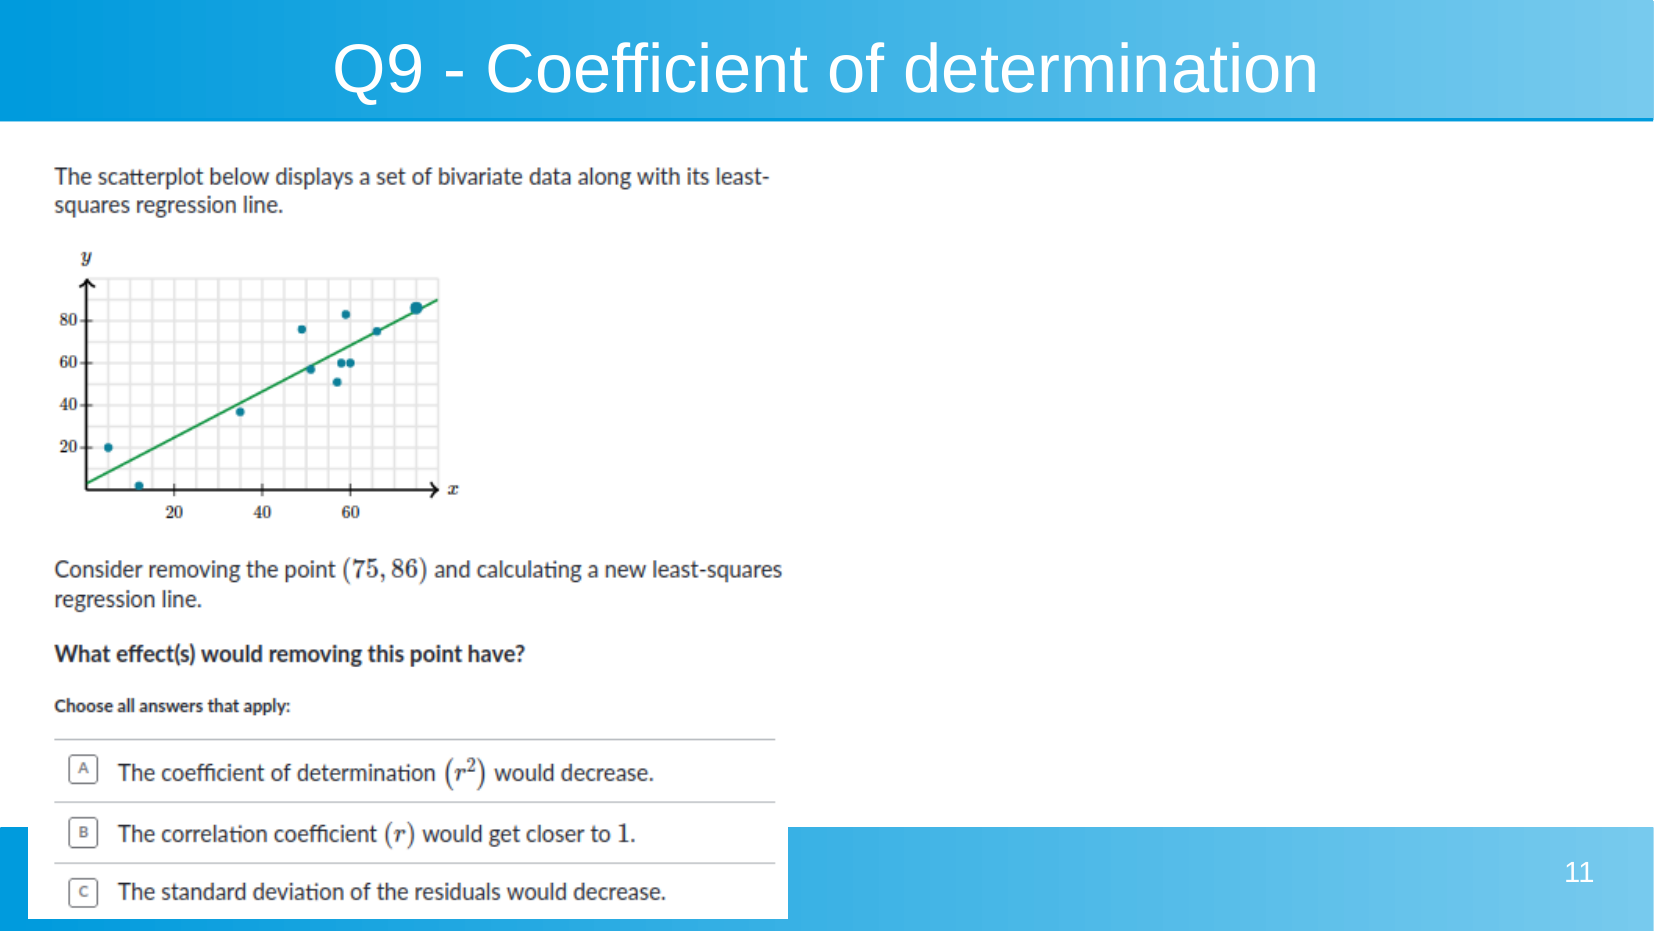

# Q9 - Coefficient of determination
11